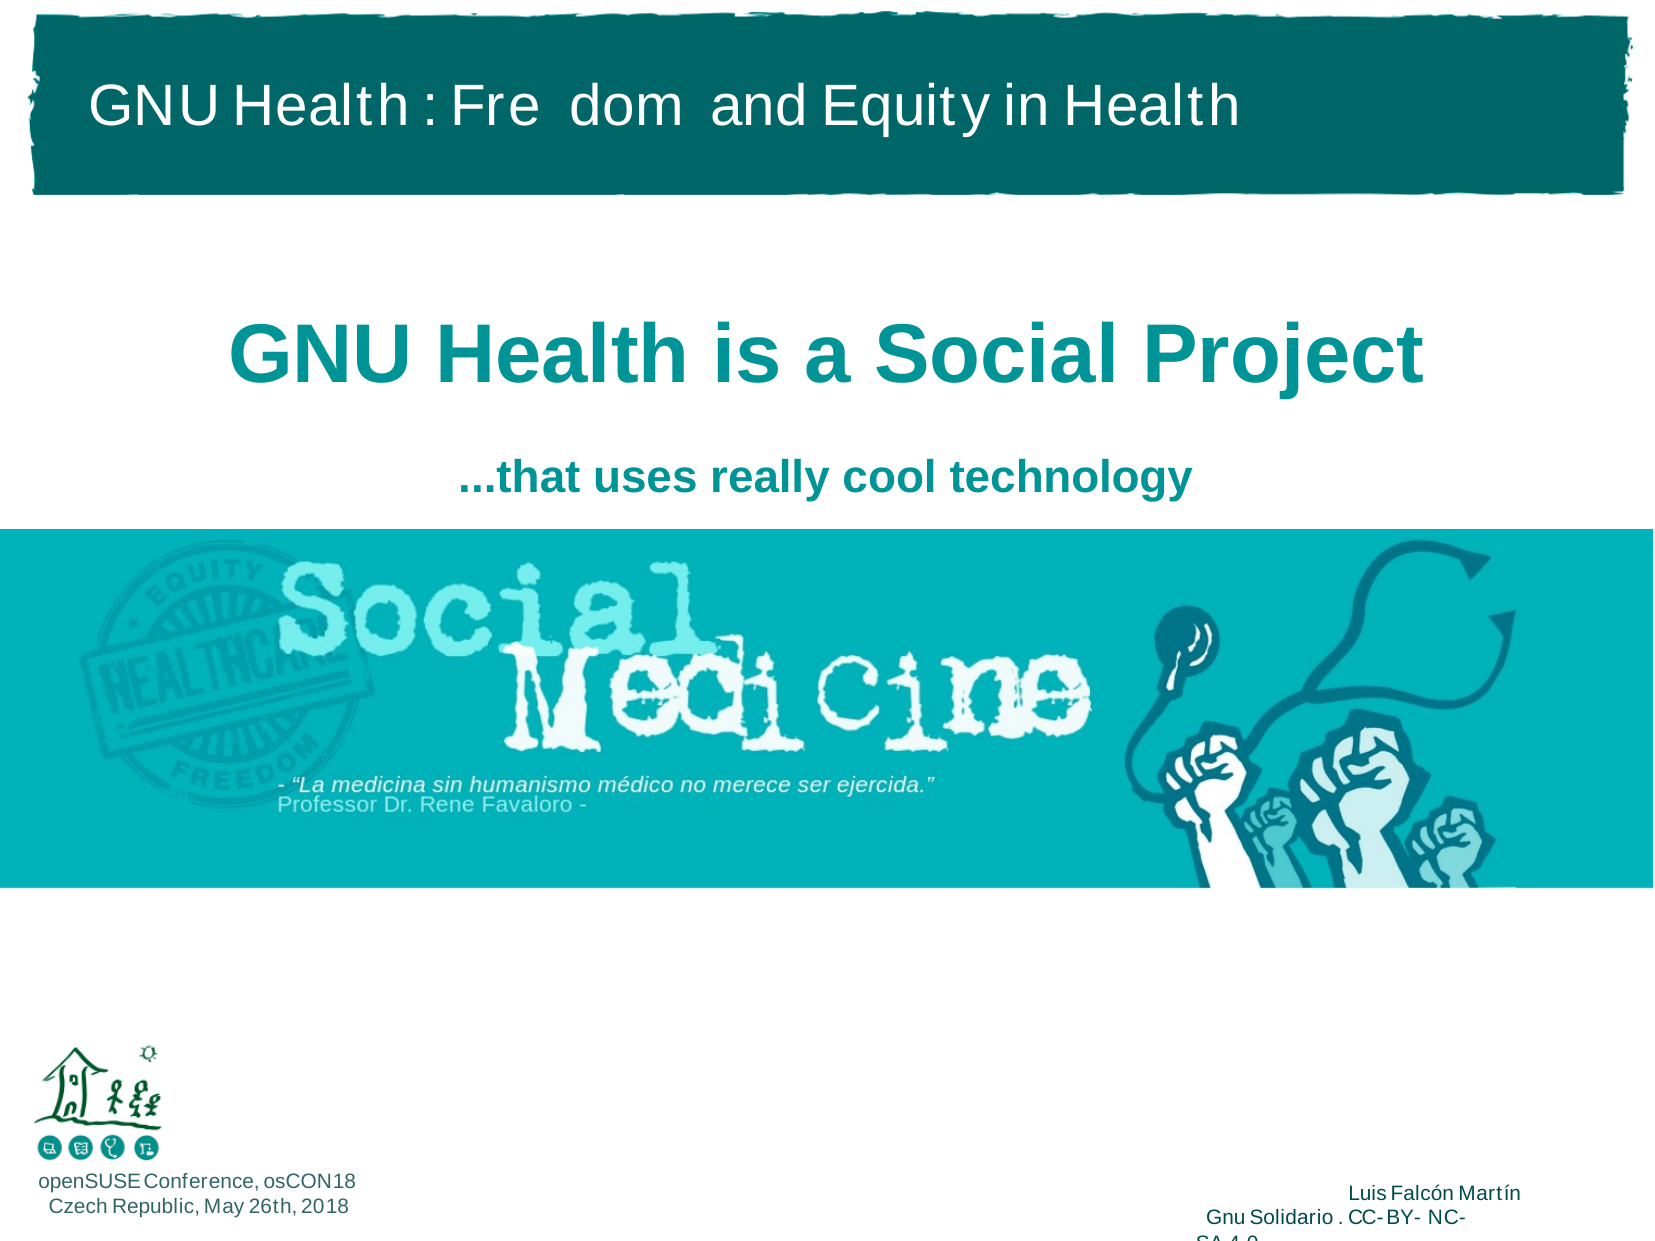

GNUHealth:Fredom andEquityinHealth
GNU Health is a Social Project
...that uses really cool technology
openSUSEConference,osCON18 CzechRepublic,May26th,2018
LuisFalcónMartín GnuSolidario.CC-BY-NC-SA4.0